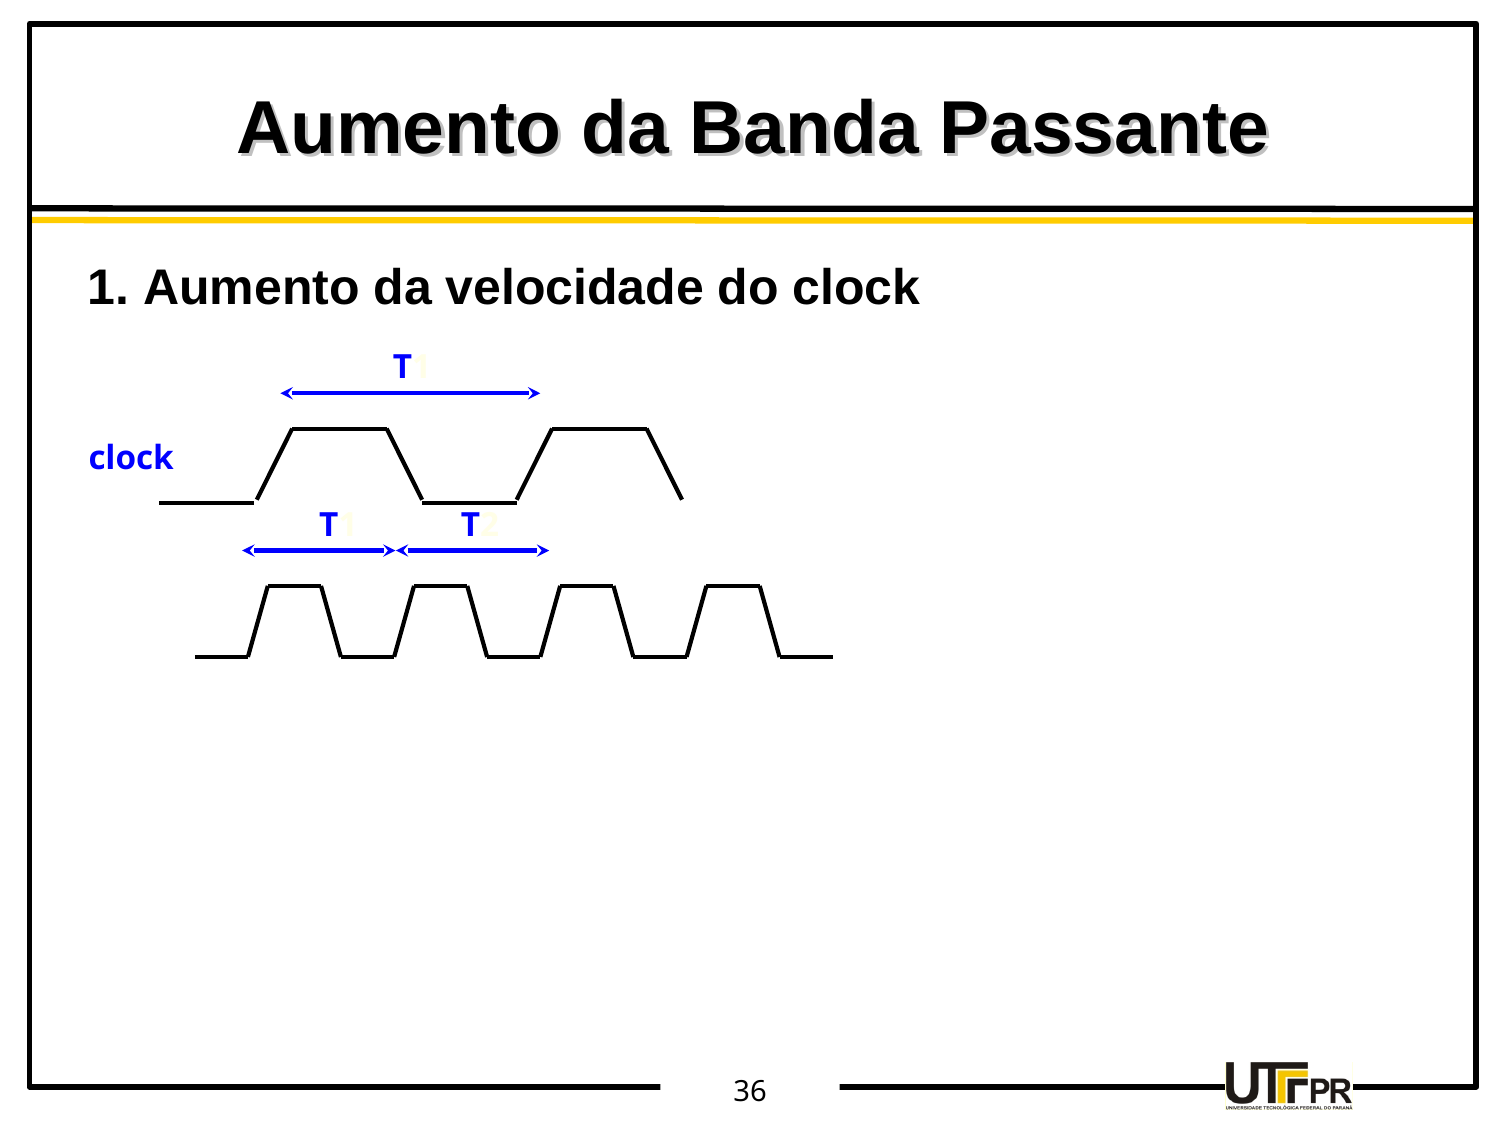

# Aumento da Banda Passante
1. Aumento da velocidade do clock
T1
clock
T1
T2